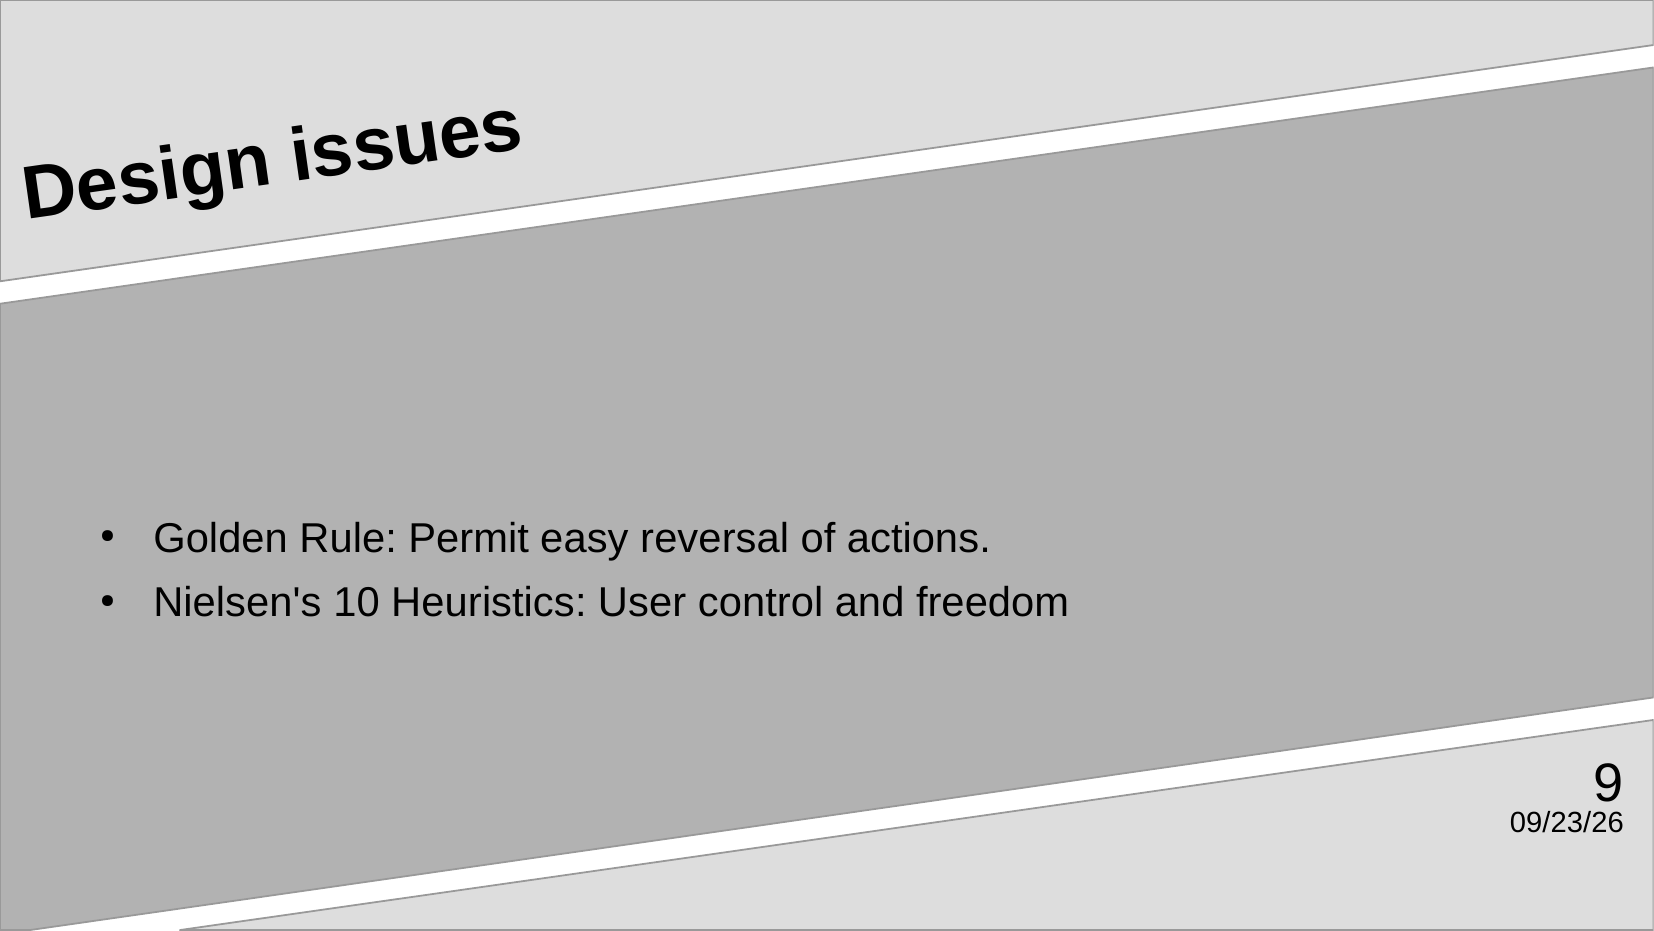

# Design issues
Golden Rule: Permit easy reversal of actions.
Nielsen's 10 Heuristics: User control and freedom
9